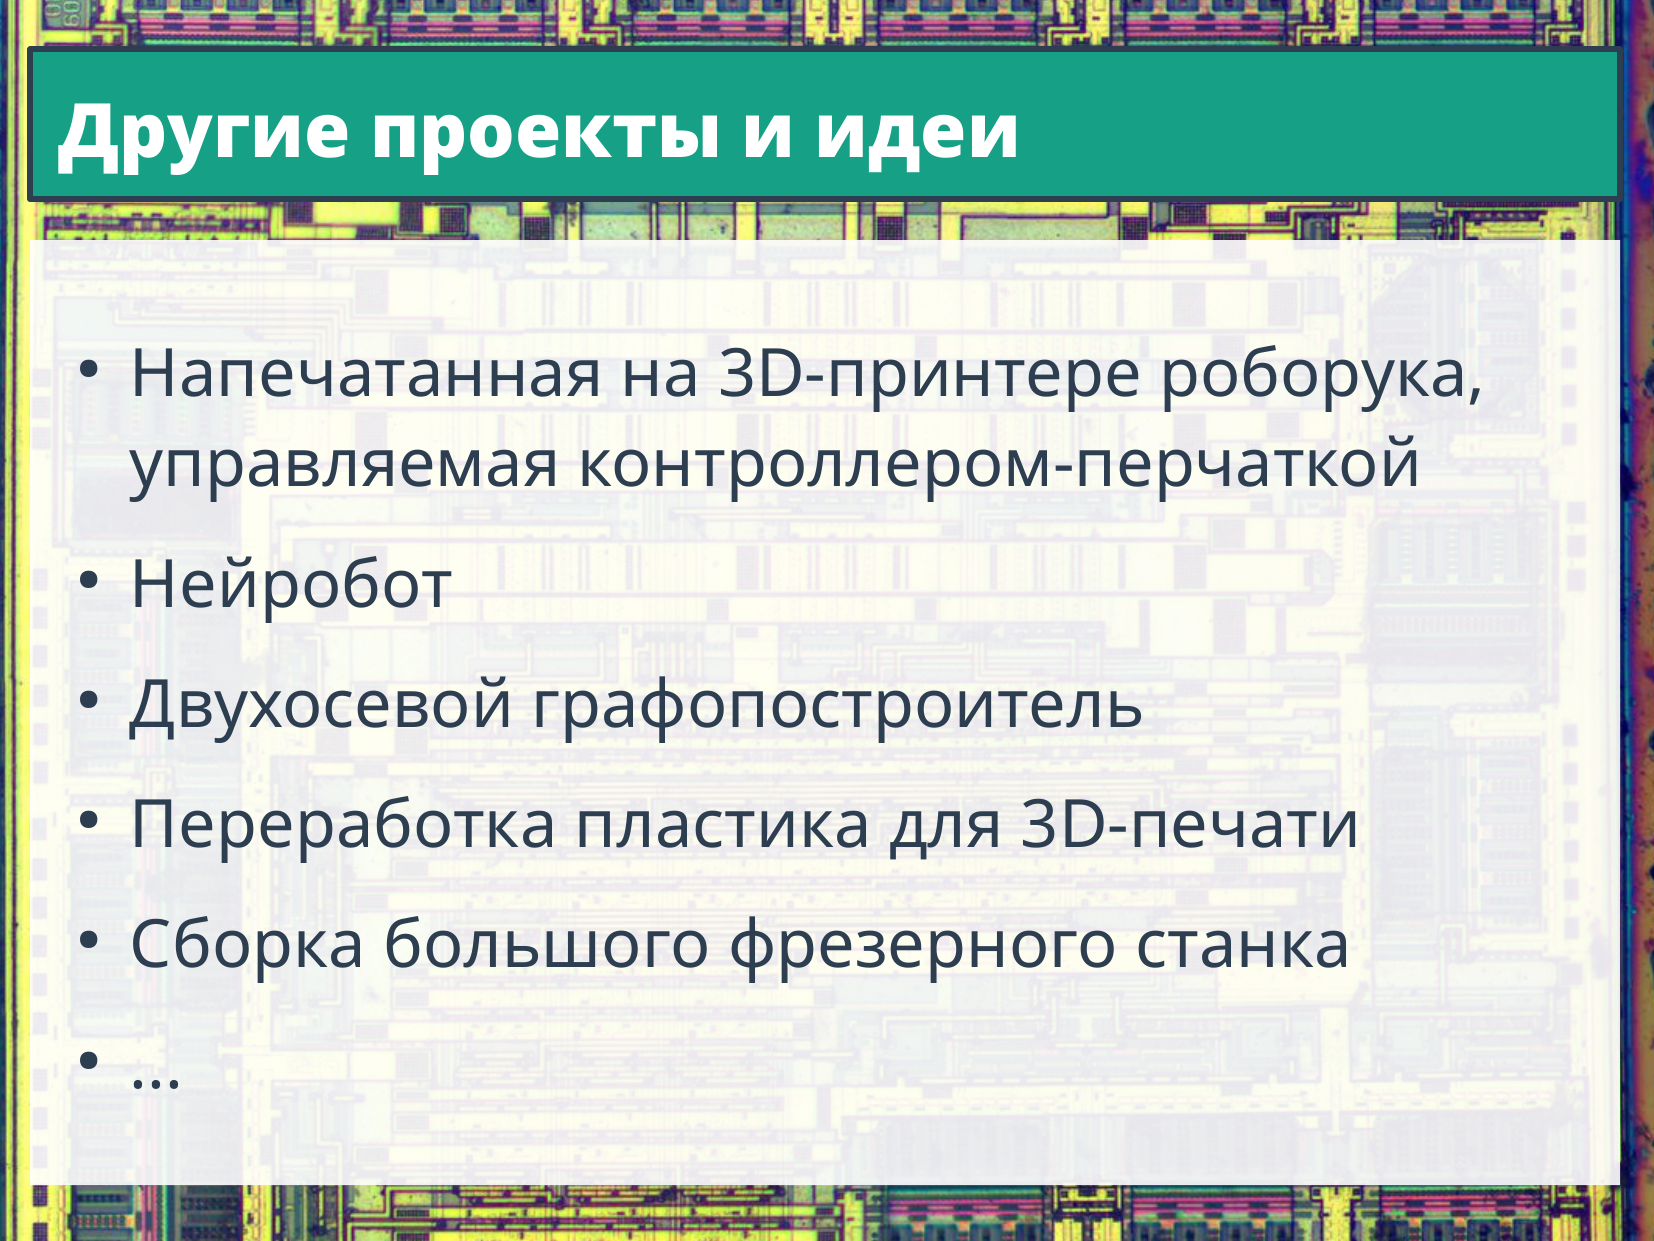

# Другие проекты и идеи
Напечатанная на 3D-принтере роборука, управляемая контроллером-перчаткой
Нейробот
Двухосевой графопостроитель
Переработка пластика для 3D-печати
Сборка большого фрезерного станка
...
21